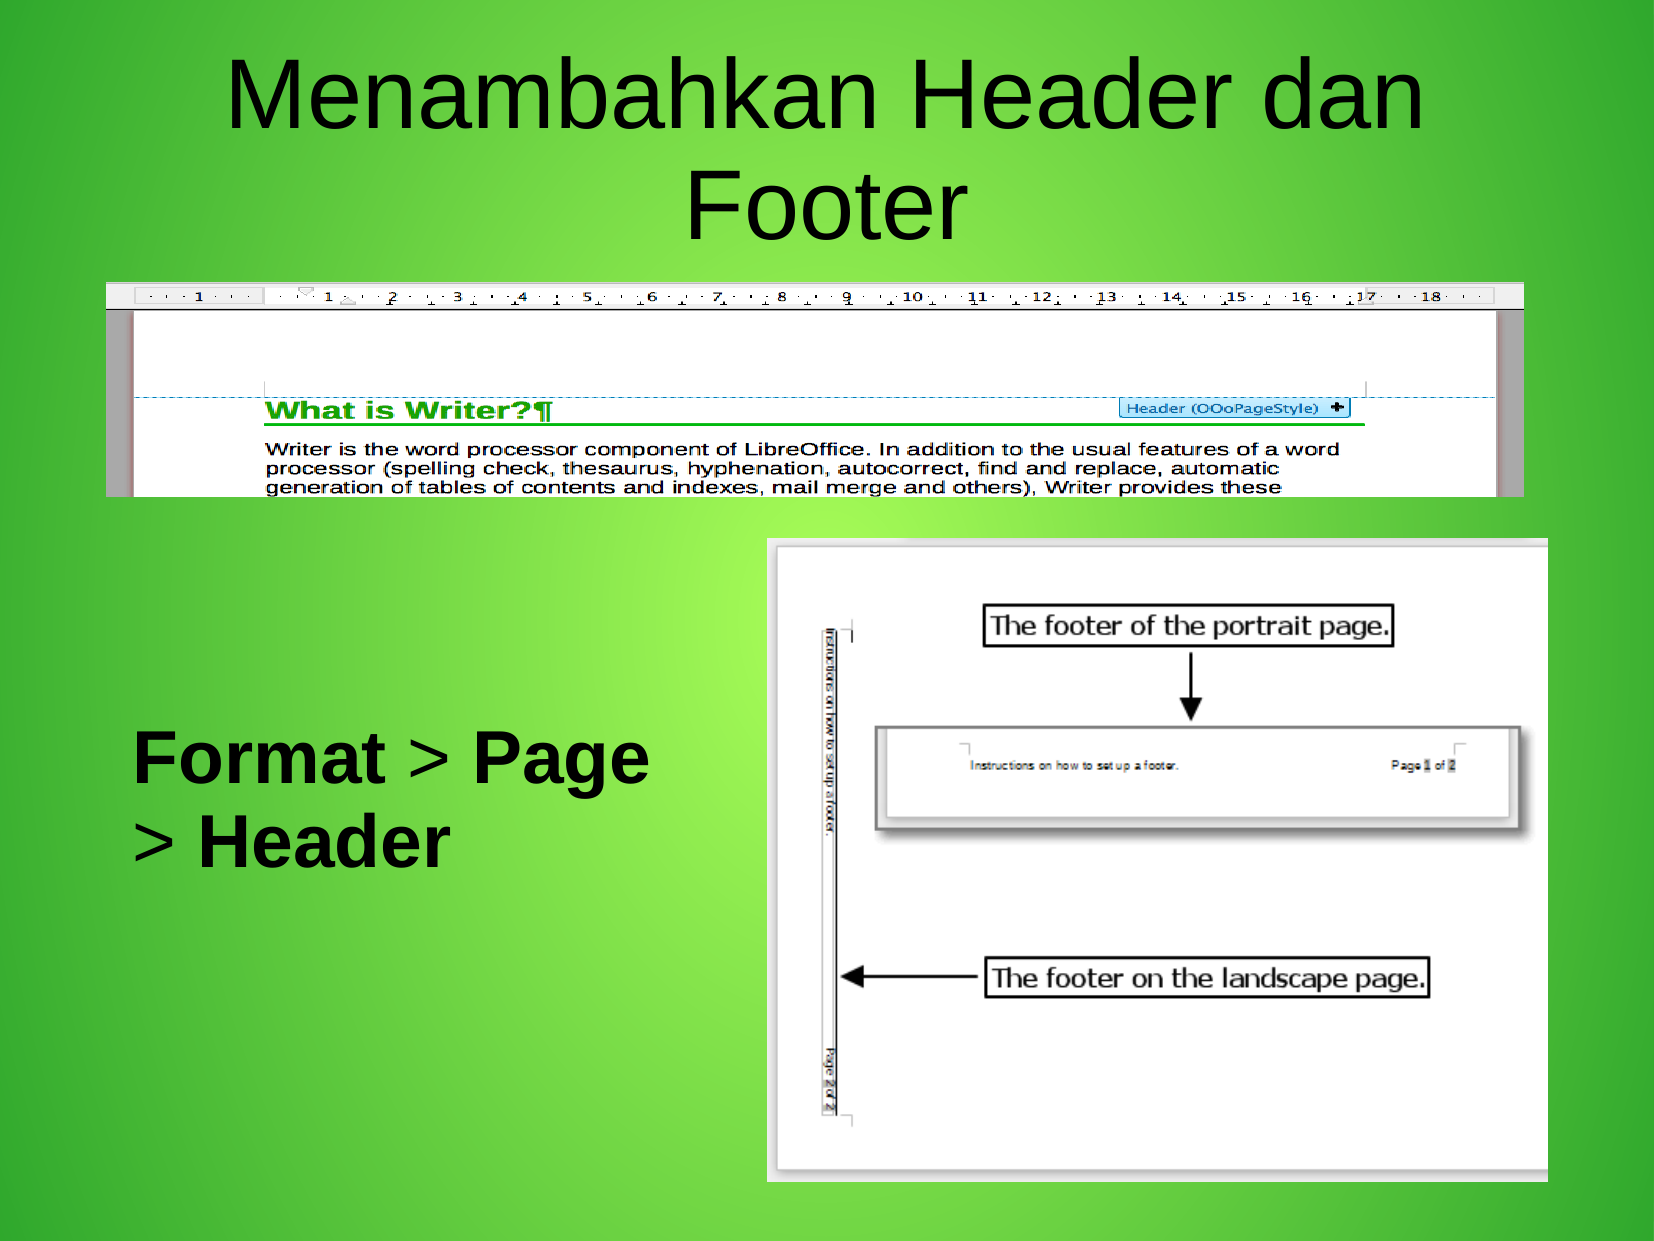

# Menambahkan Header dan Footer
Format > Page > Header